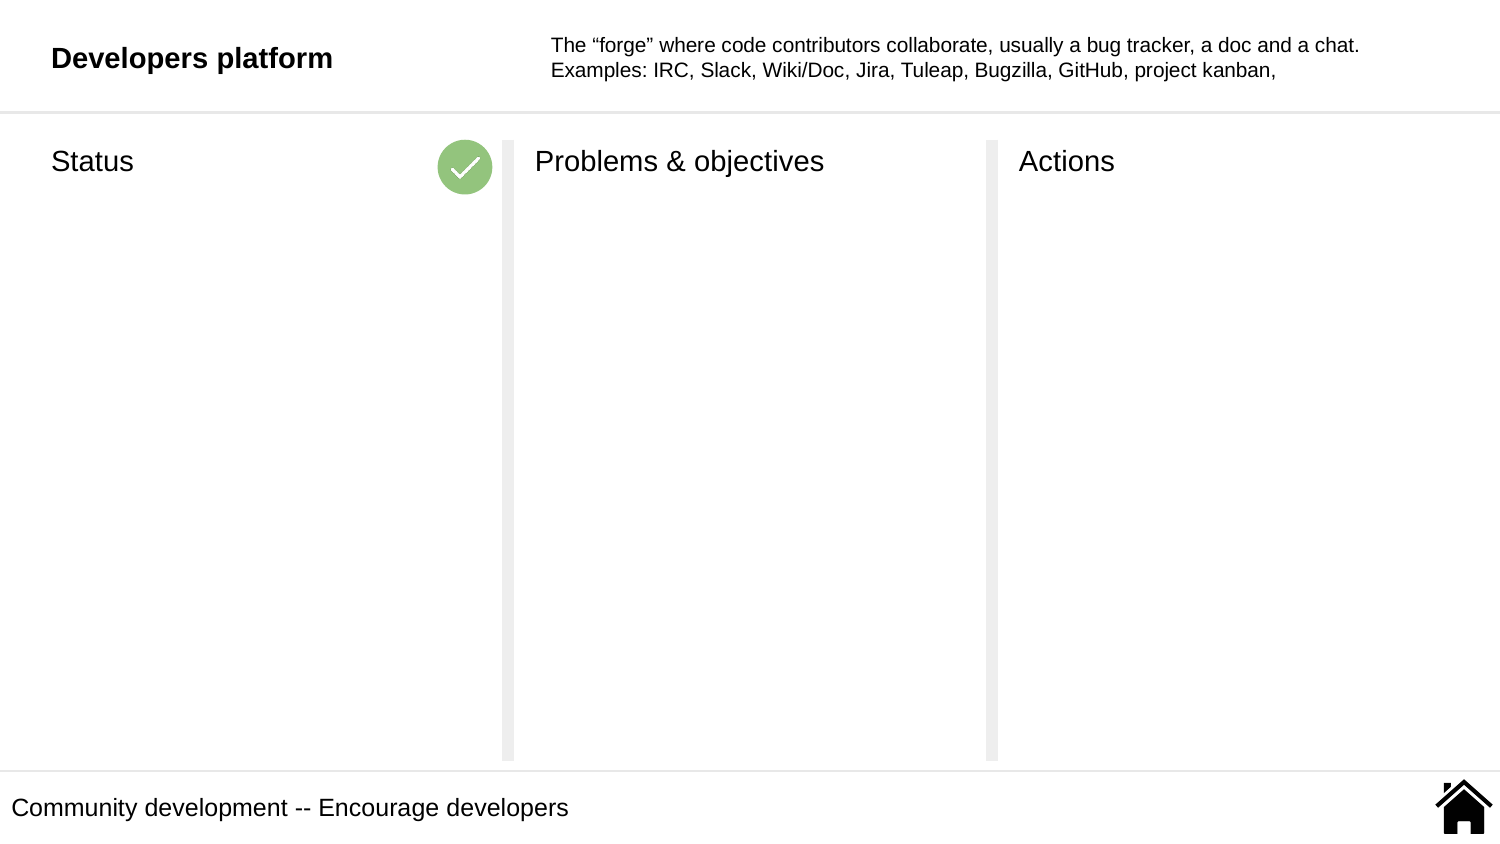

Developers platform
The “forge” where code contributors collaborate, usually a bug tracker, a doc and a chat.
Examples: IRC, Slack, Wiki/Doc, Jira, Tuleap, Bugzilla, GitHub, project kanban,
# Status
Problems & objectives
Actions
Community development -- Encourage developers